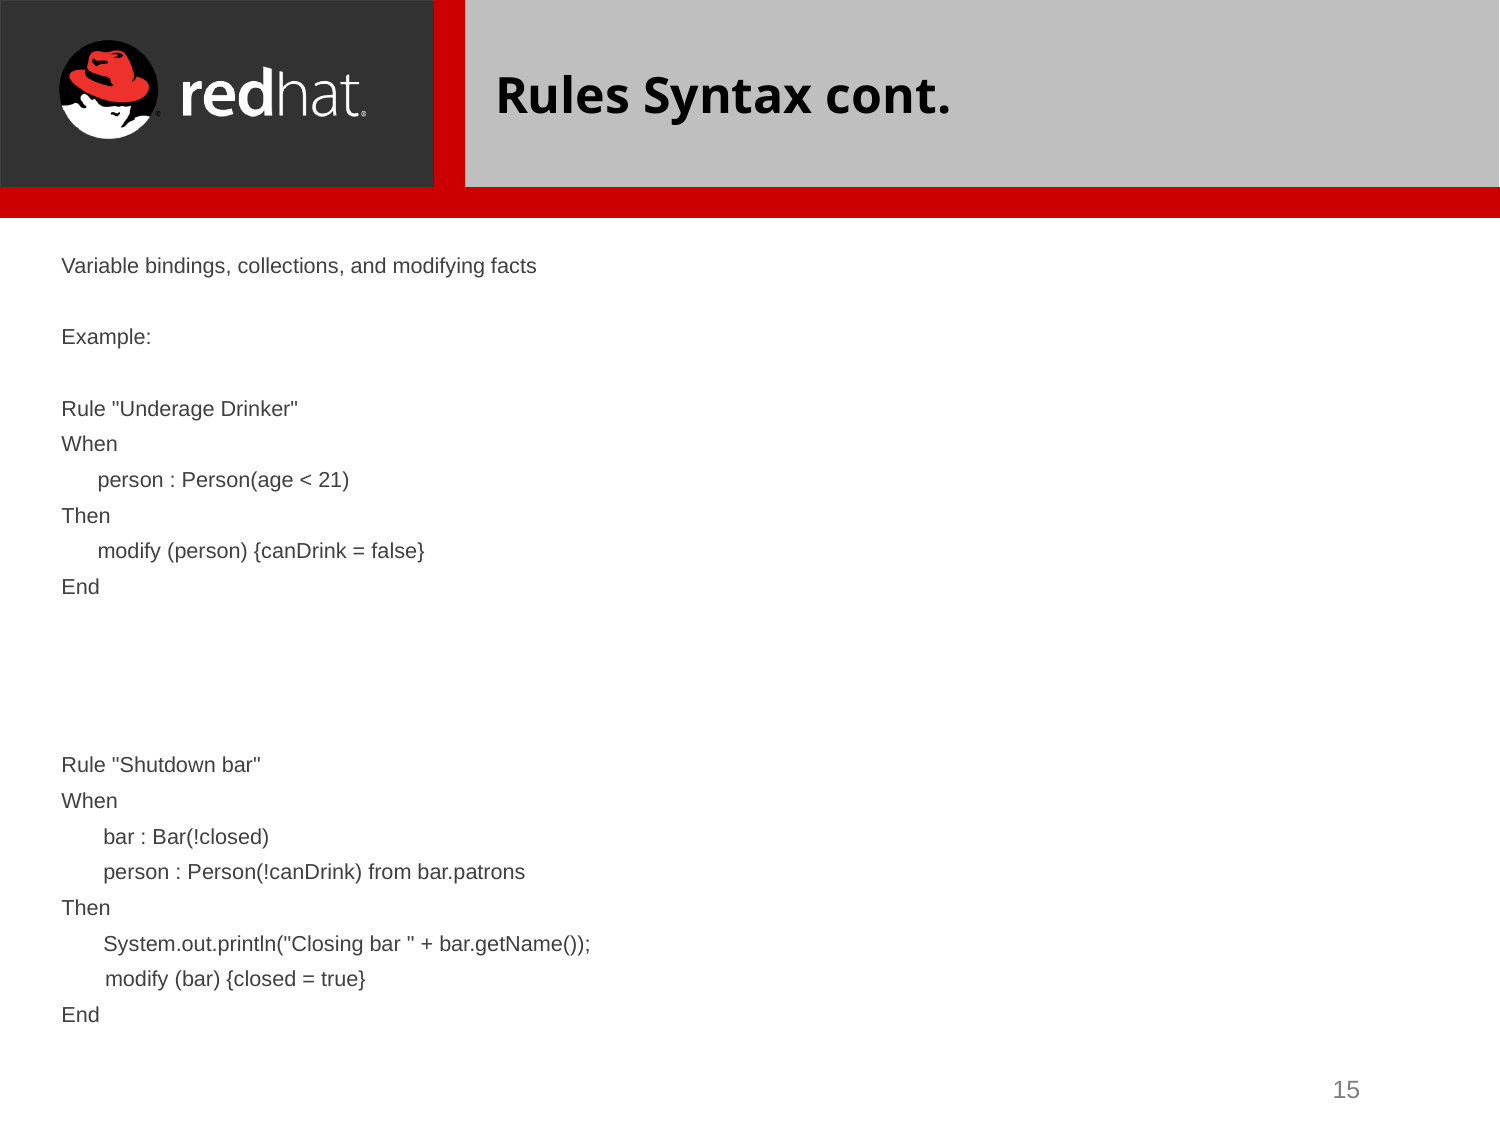

# Rules Syntax cont.
Variable bindings, collections, and modifying facts
Example:
Rule "Underage Drinker"
When
 person : Person(age < 21)
Then
 modify (person) {canDrink = false}
End
Rule "Shutdown bar"
When
 bar : Bar(!closed)
 person : Person(!canDrink) from bar.patrons
Then
 System.out.println("Closing bar " + bar.getName());
 	modify (bar) {closed = true}
End